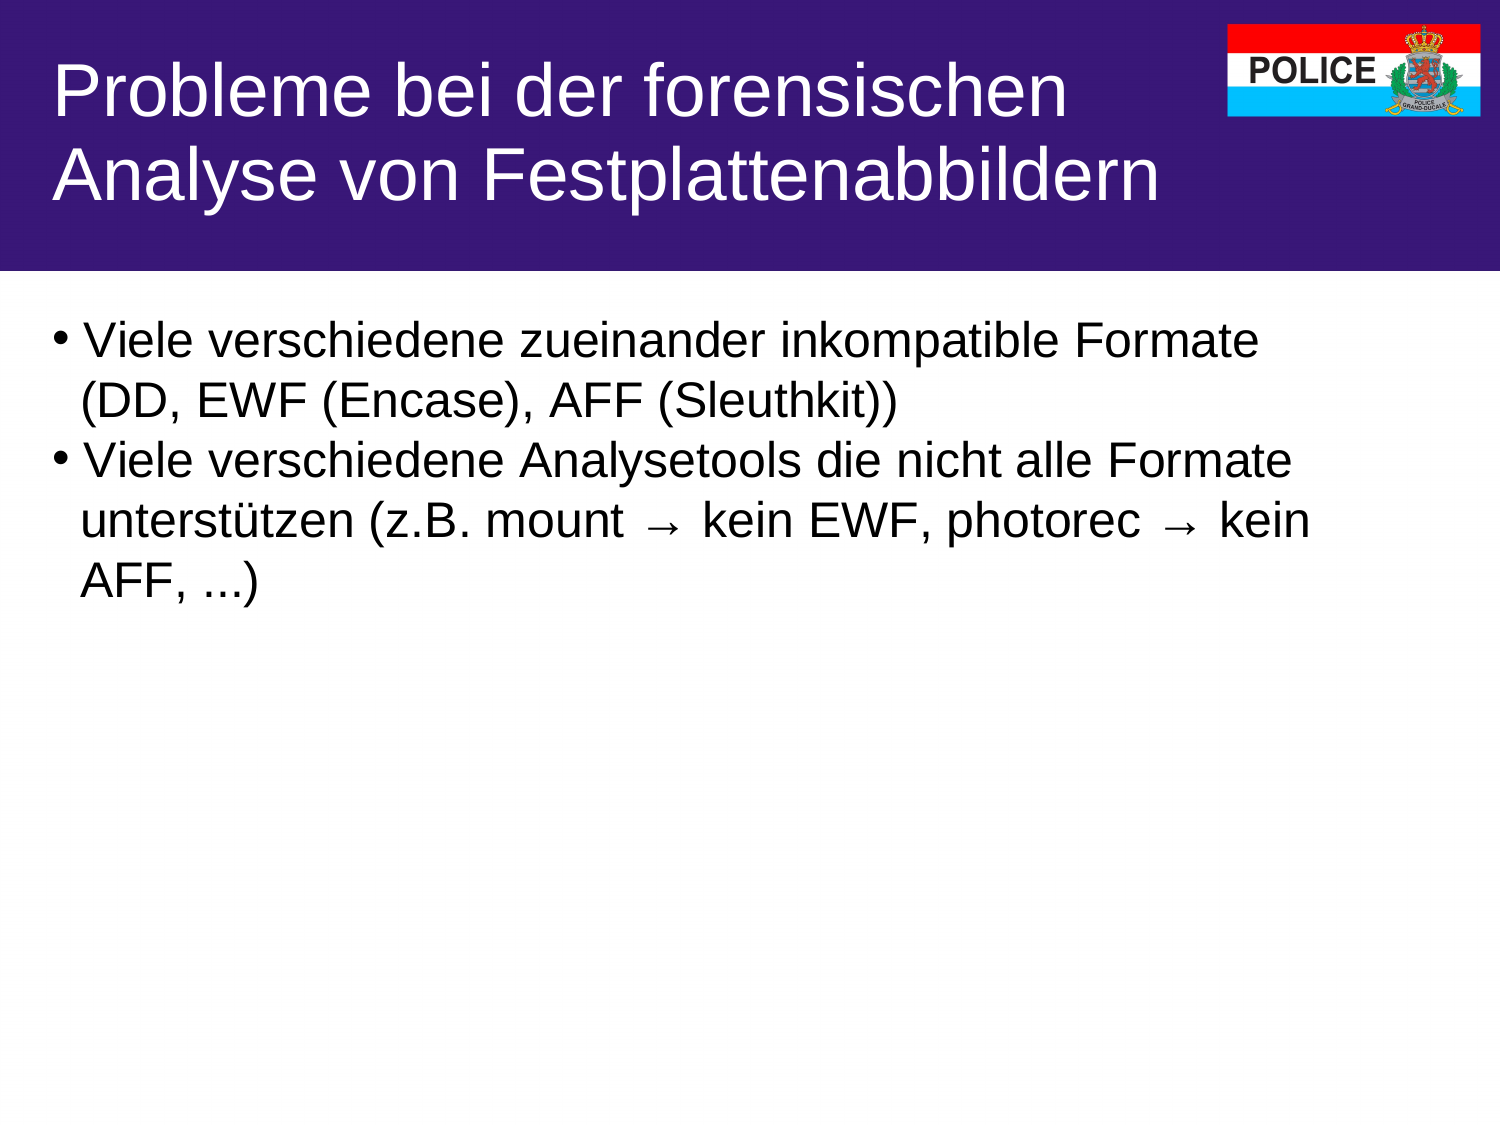

Probleme bei der forensischen Analyse von Festplattenabbildern
 Viele verschiedene zueinander inkompatible Formate
 (DD, EWF (Encase), AFF (Sleuthkit))
 Viele verschiedene Analysetools die nicht alle Formate
 unterstützen (z.B. mount → kein EWF, photorec → kein
 AFF, ...)
#